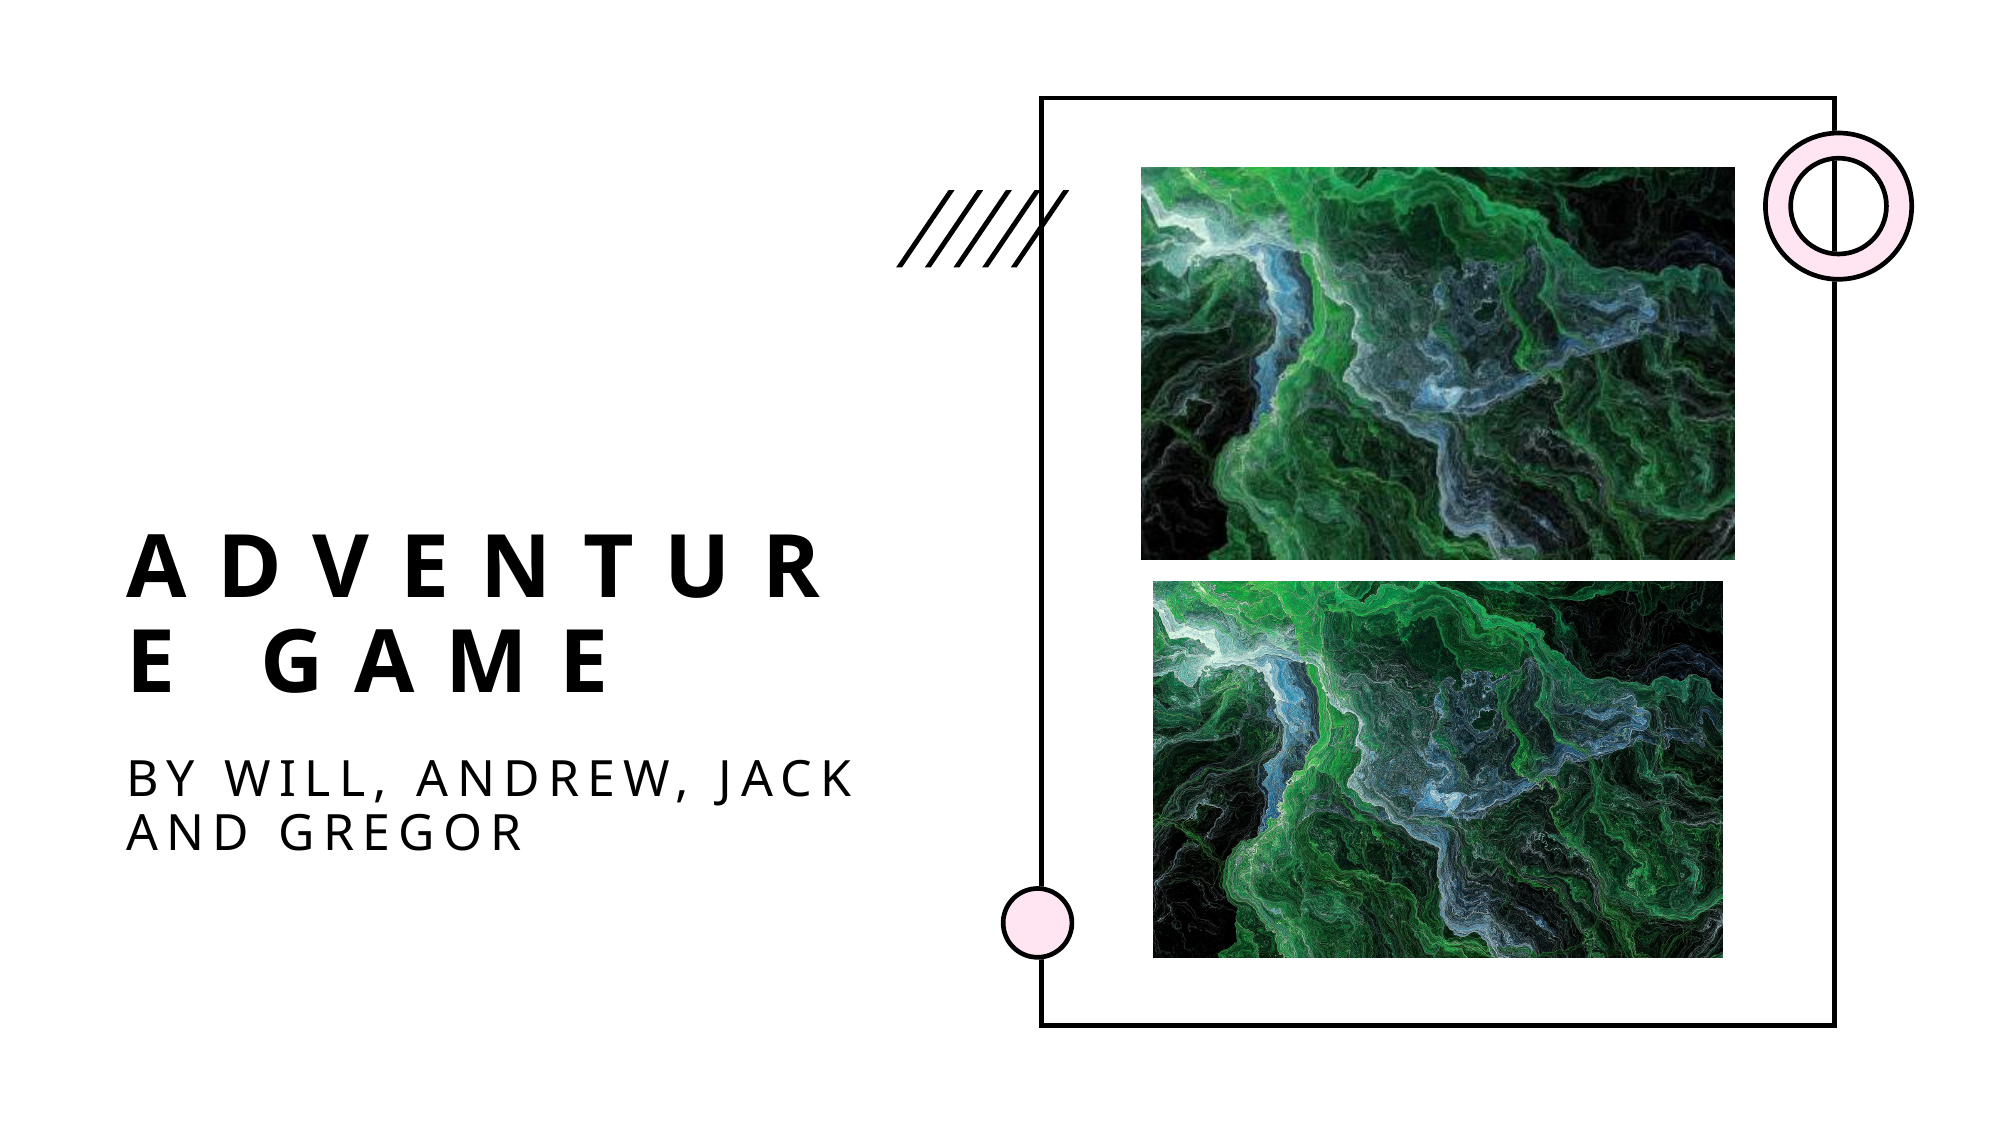

# Adventure Game
By Will, Andrew, Jack and Gregor